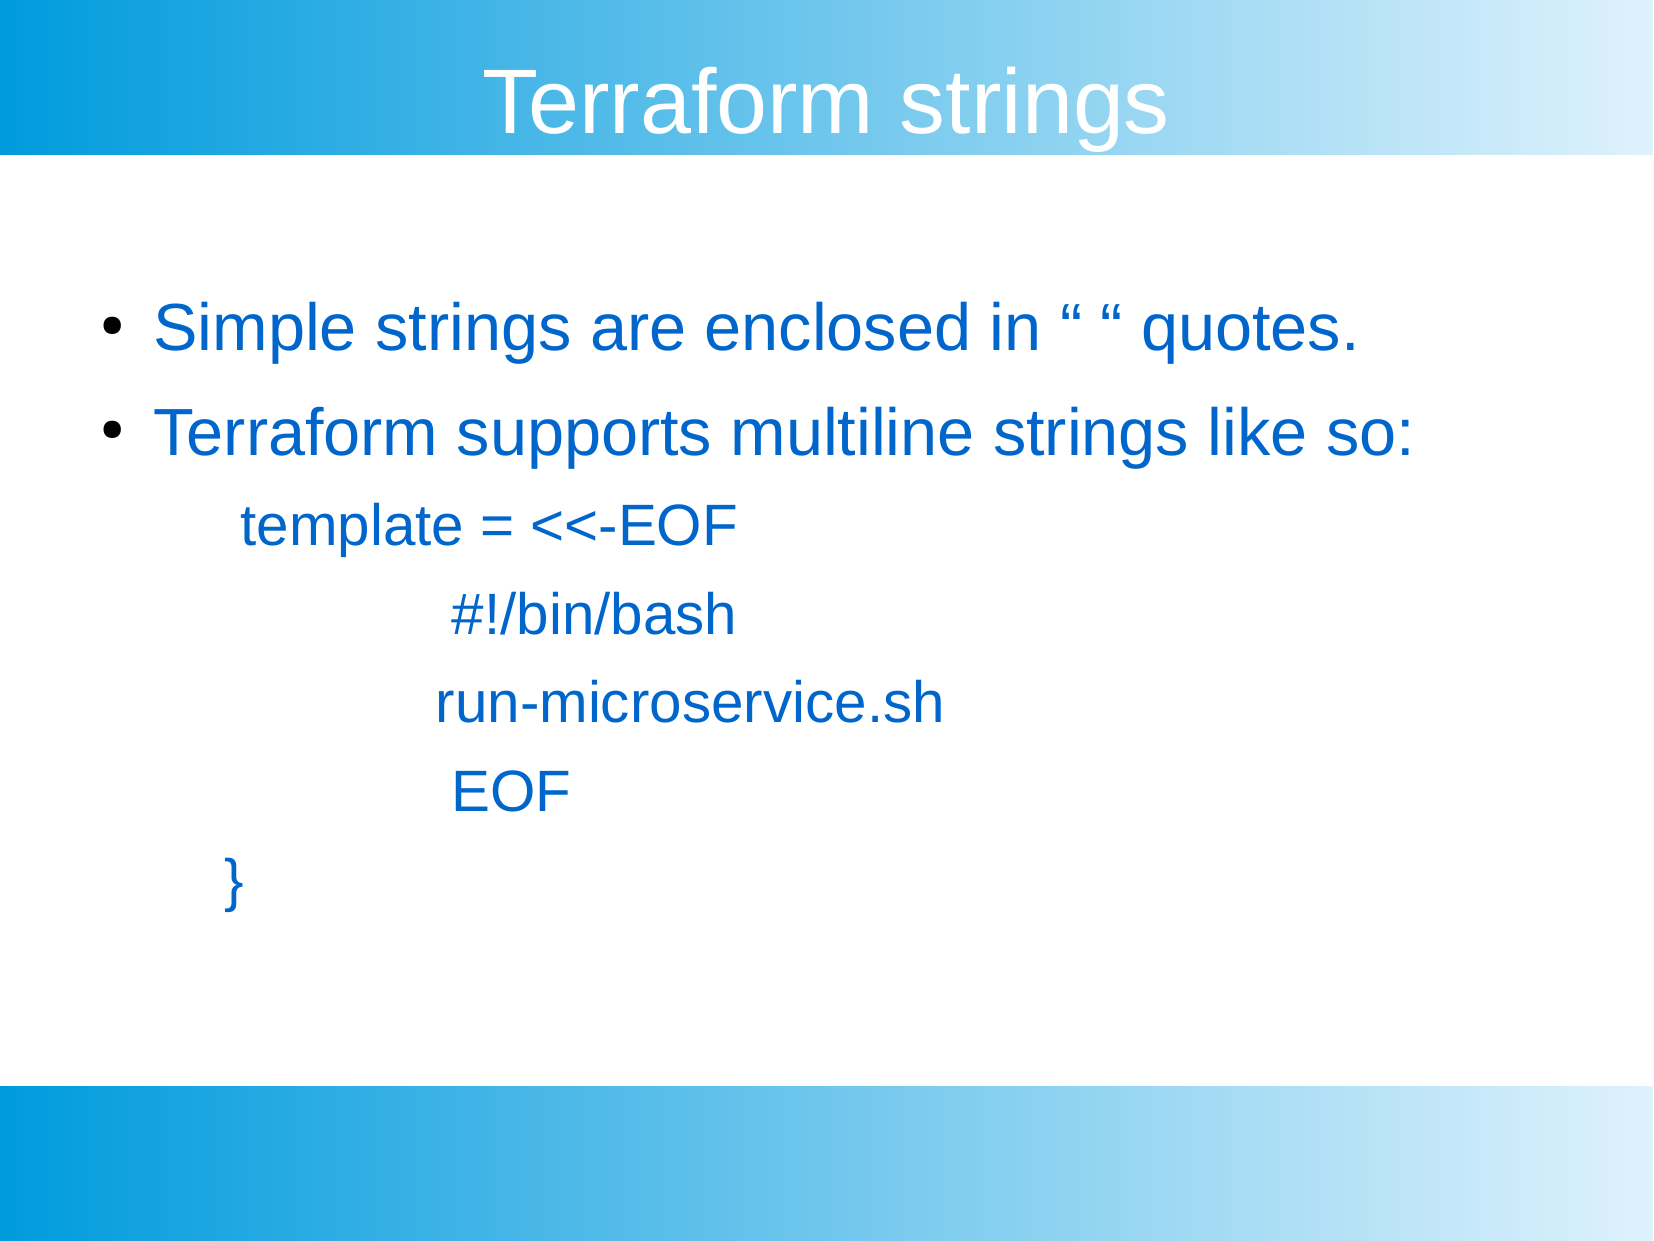

# Terraform strings
Simple strings are enclosed in “ “ quotes.
Terraform supports multiline strings like so:
 template = <<-EOF
 #!/bin/bash
 run-microservice.sh
 EOF
}